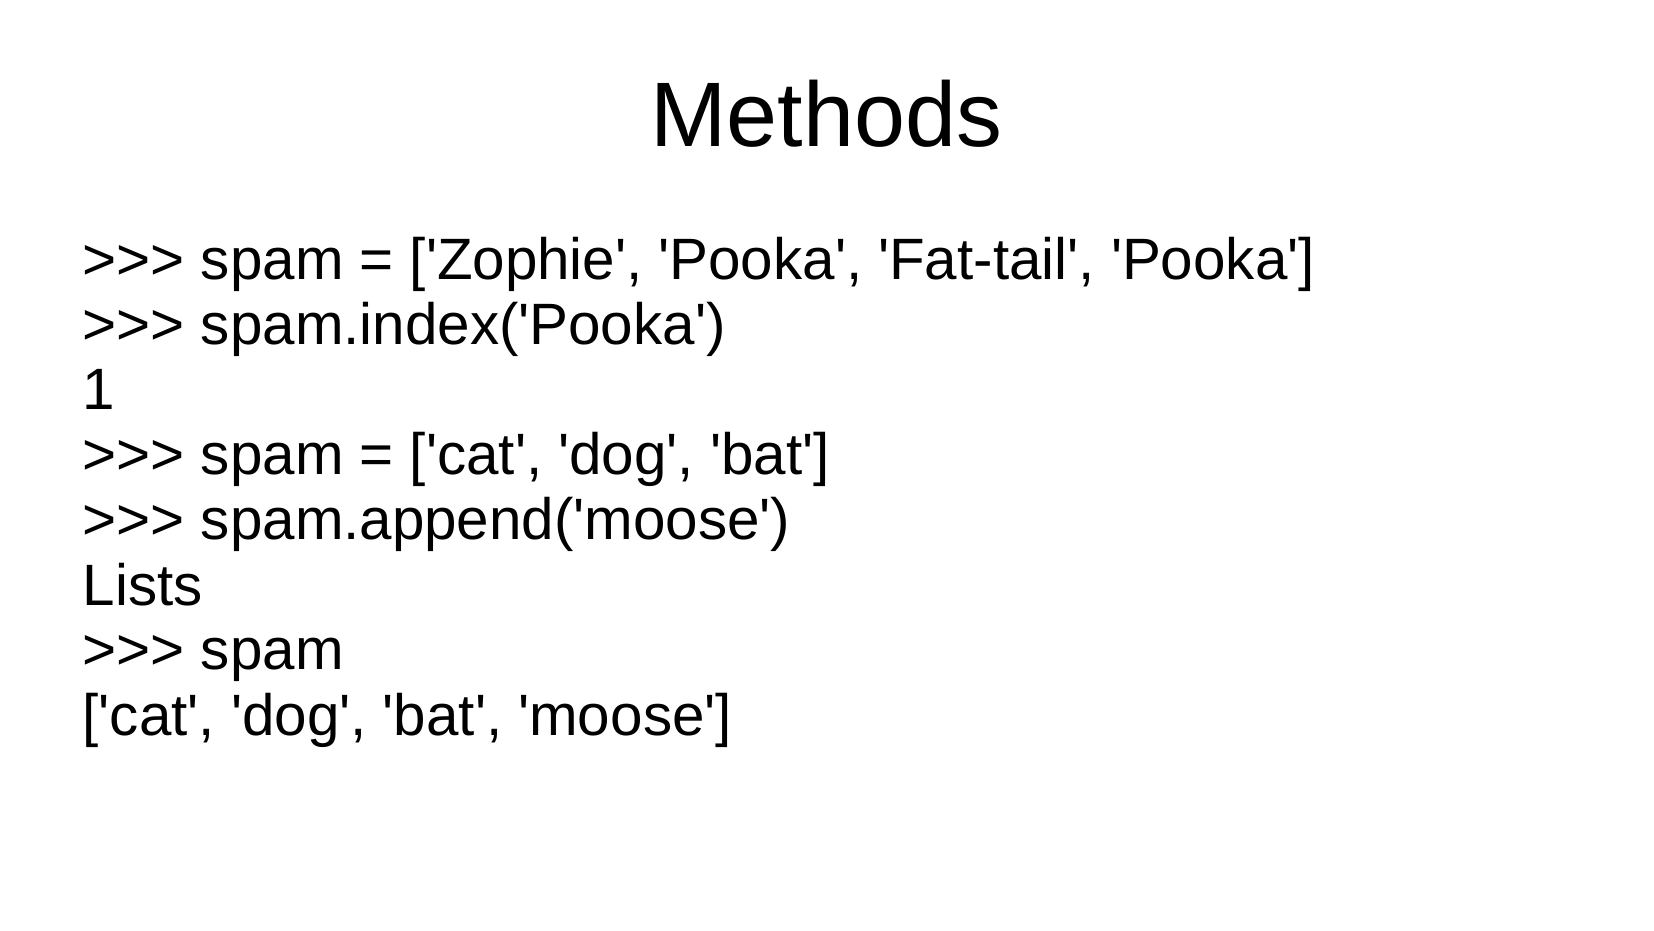

# Methods
>>> spam = ['Zophie', 'Pooka', 'Fat-tail', 'Pooka']
>>> spam.index('Pooka')
1
>>> spam = ['cat', 'dog', 'bat']
>>> spam.append('moose')
Lists
>>> spam
['cat', 'dog', 'bat', 'moose']